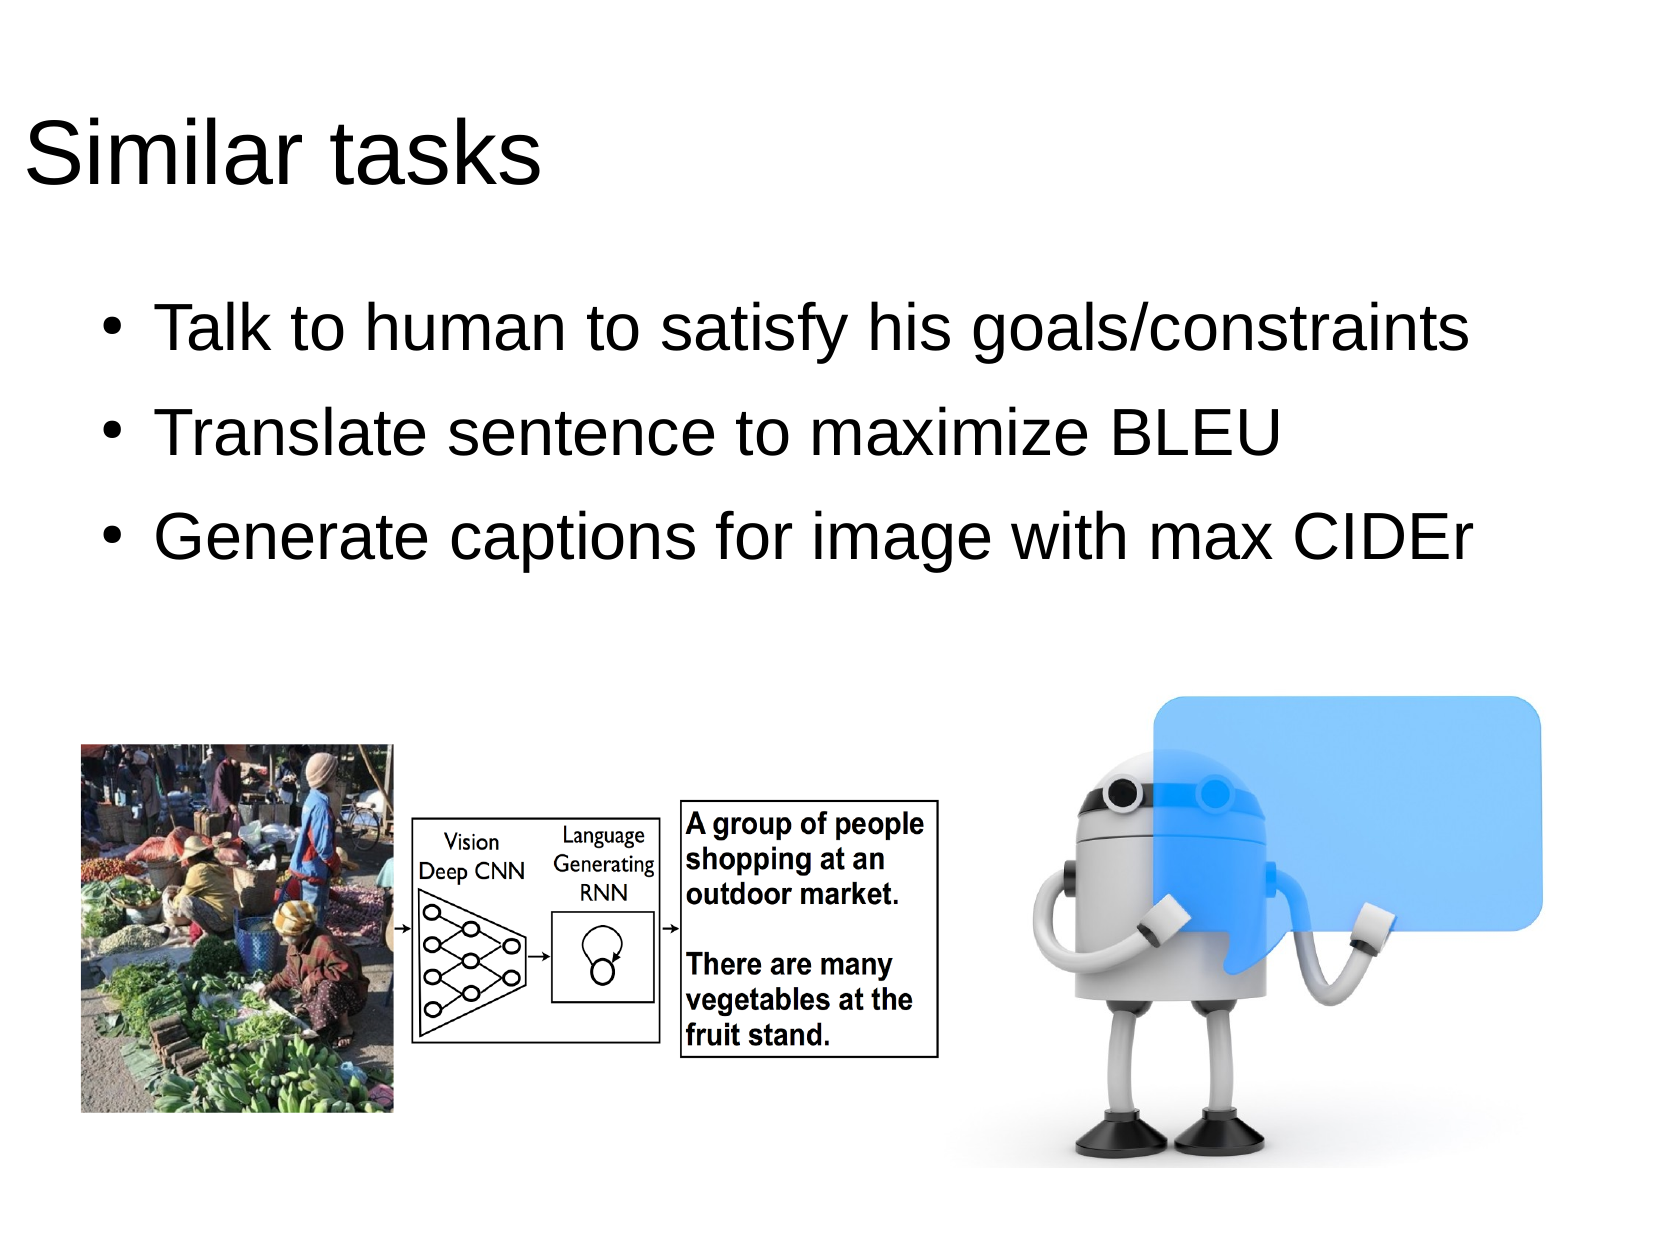

# Similar tasks
Talk to human to satisfy his goals/constraints
Translate sentence to maximize BLEU
Generate captions for image with max CIDEr
8